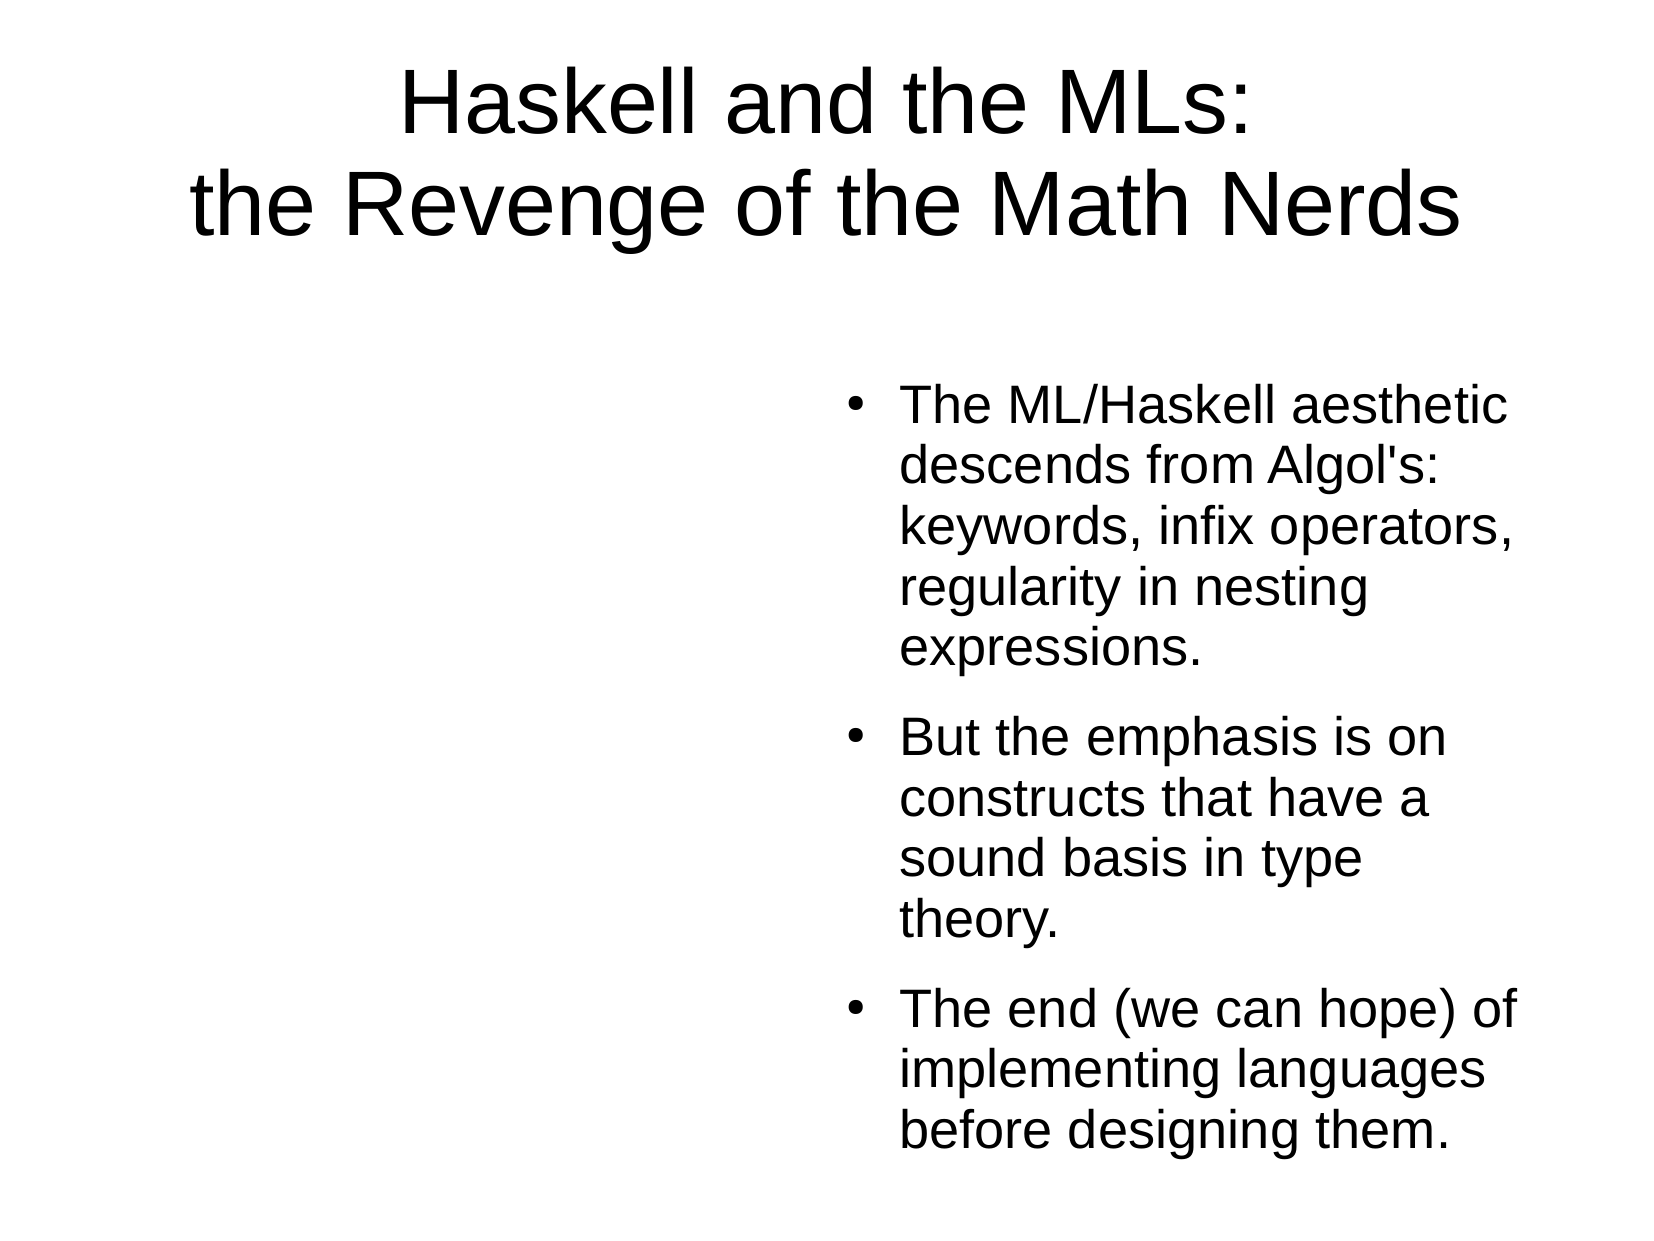

# Haskell and the MLs: the Revenge of the Math Nerds
The ML/Haskell aesthetic descends from Algol's: keywords, infix operators, regularity in nesting expressions.
But the emphasis is on constructs that have a sound basis in type theory.
The end (we can hope) of implementing languages before designing them.